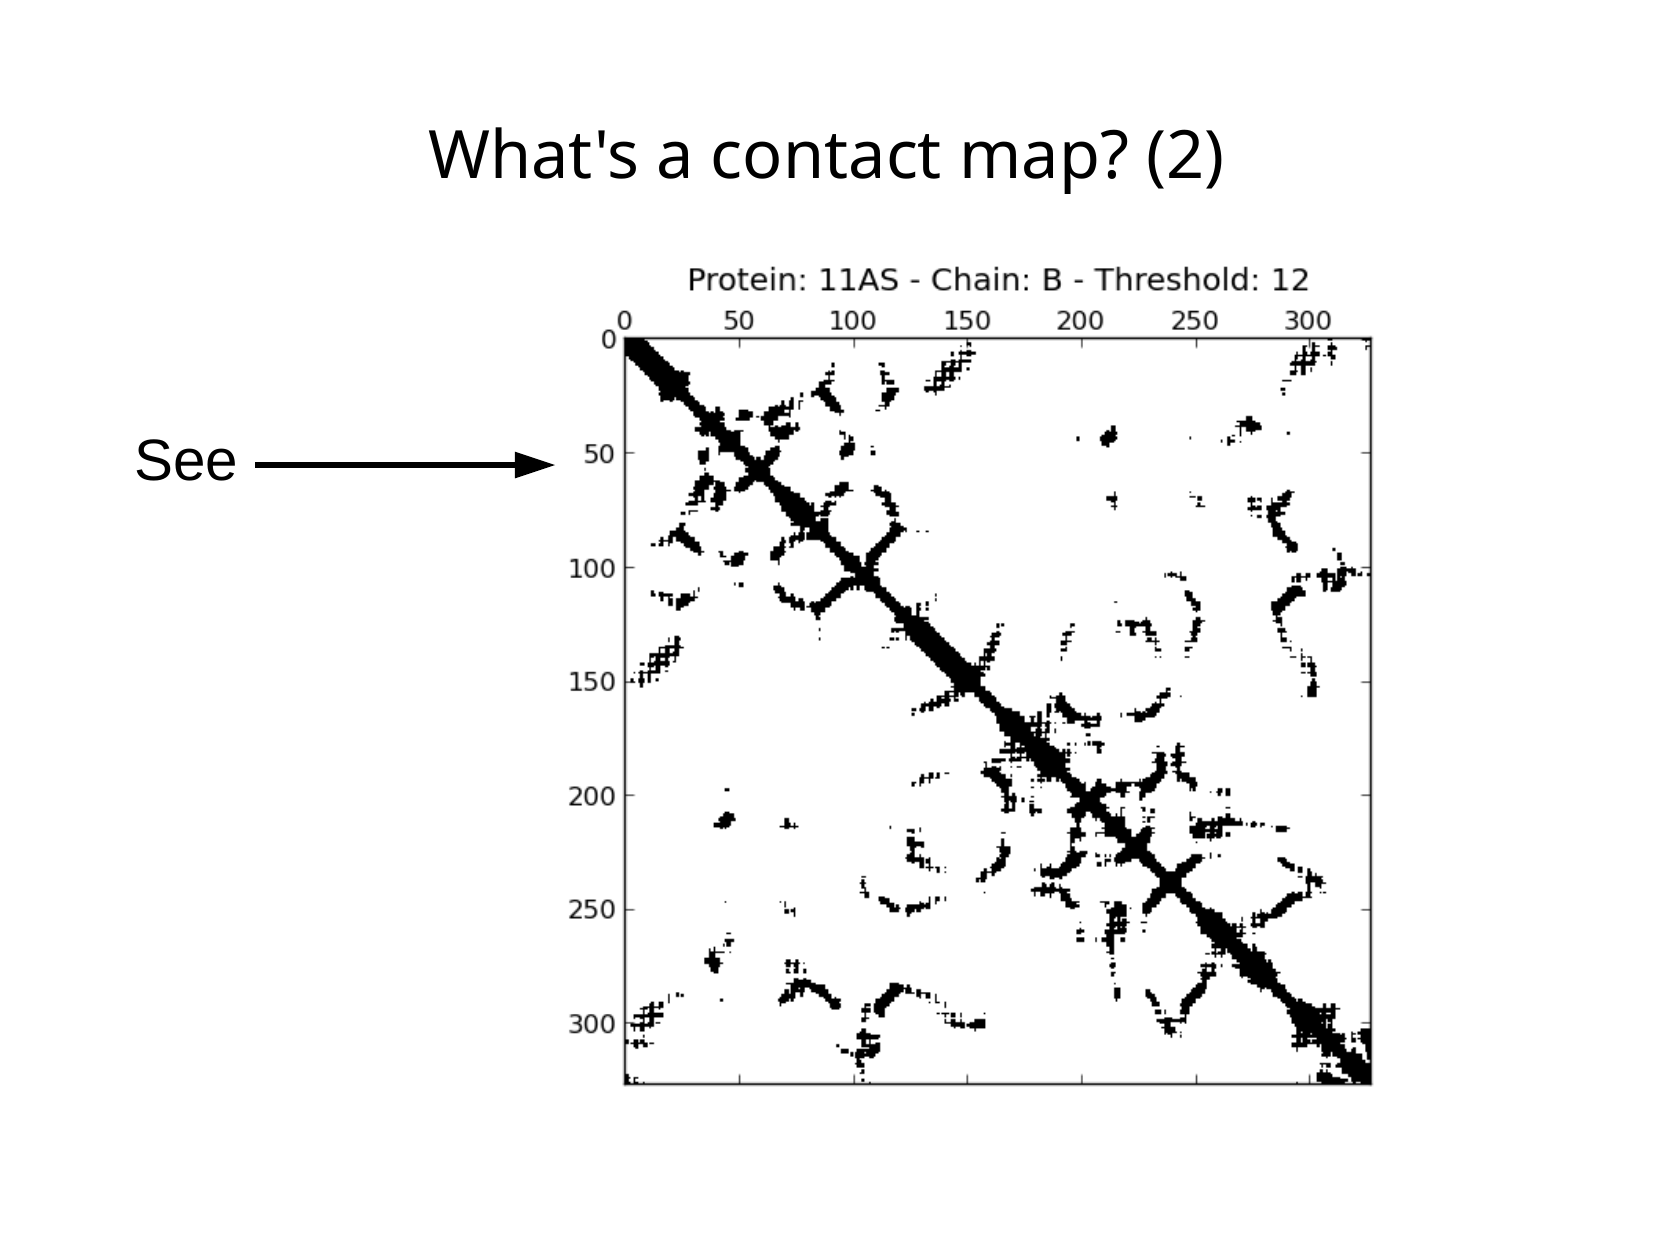

# What's a contact map? (2)
See